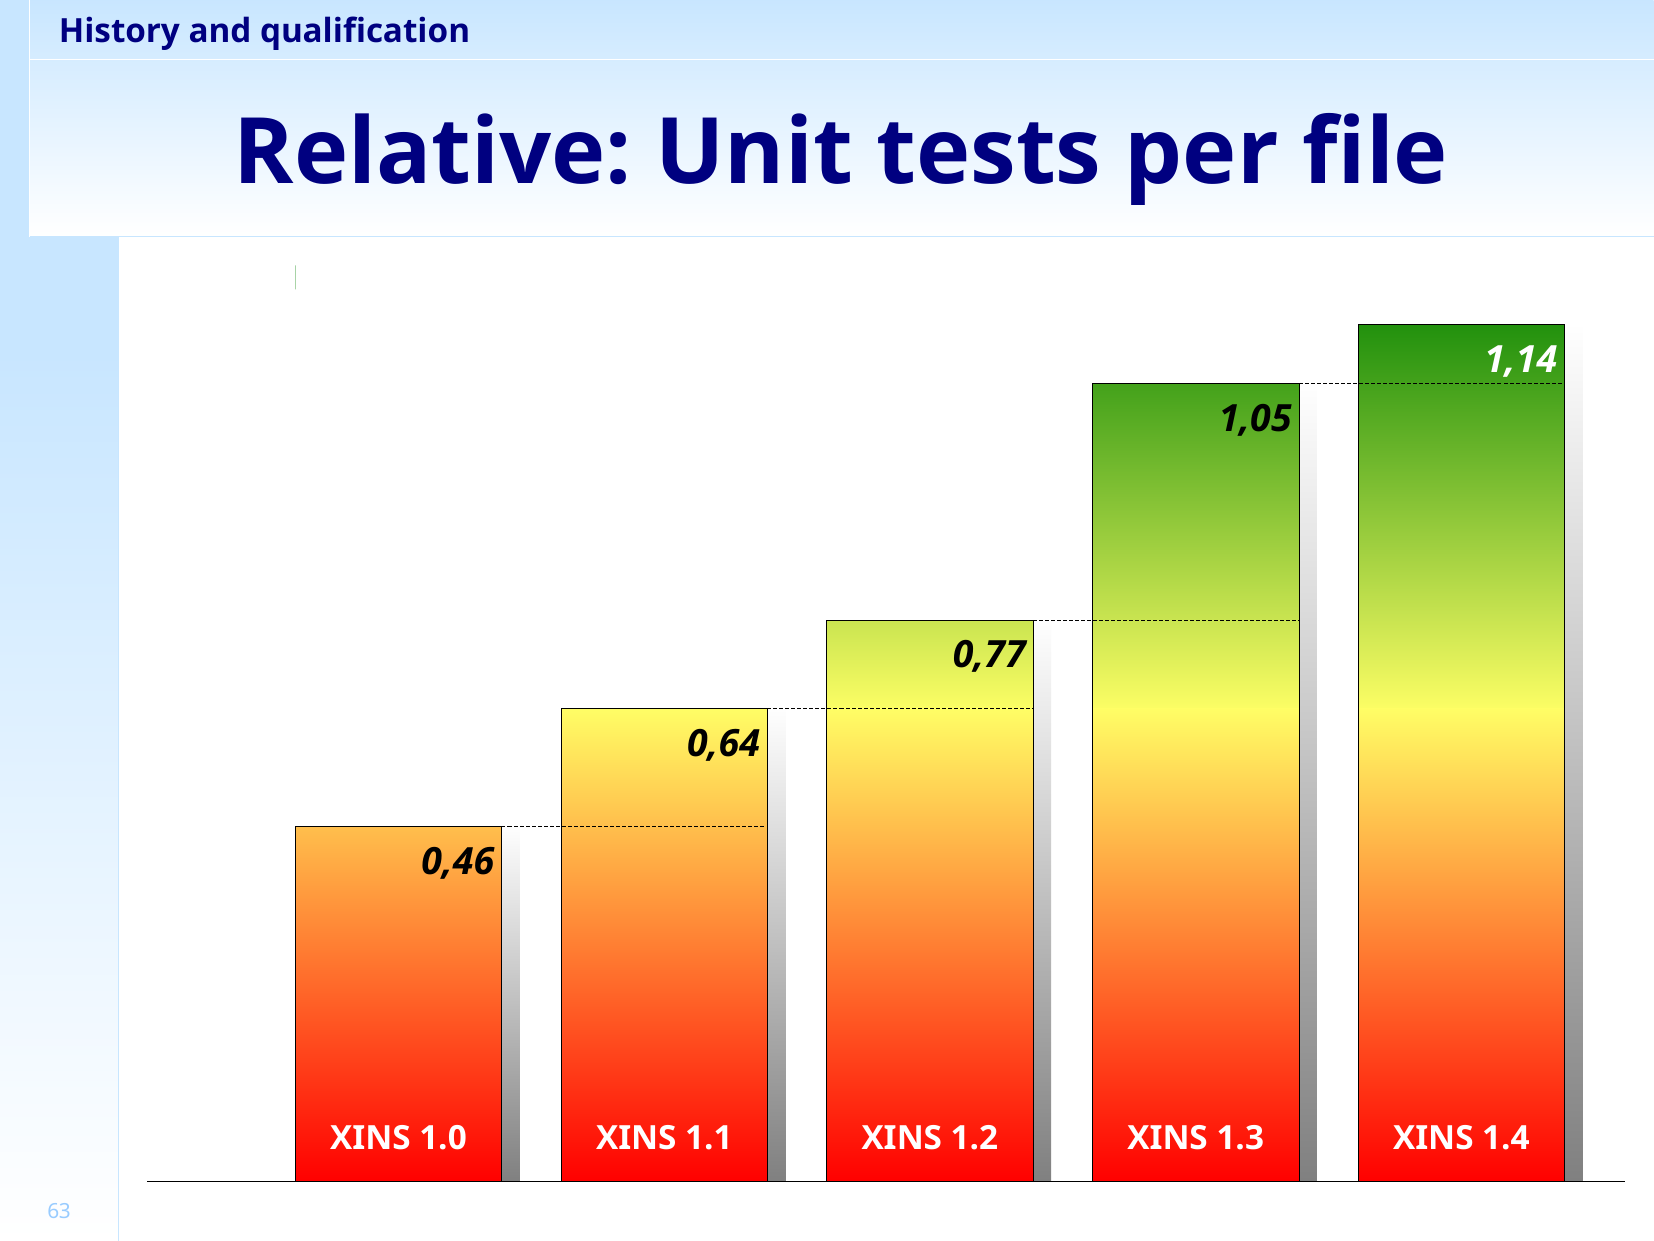

History and qualification
# Relative: Unit tests per file
1,14
1,05
0,77
0,64
0,46
XINS 1.0
XINS 1.1
XINS 1.2
XINS 1.3
XINS 1.4